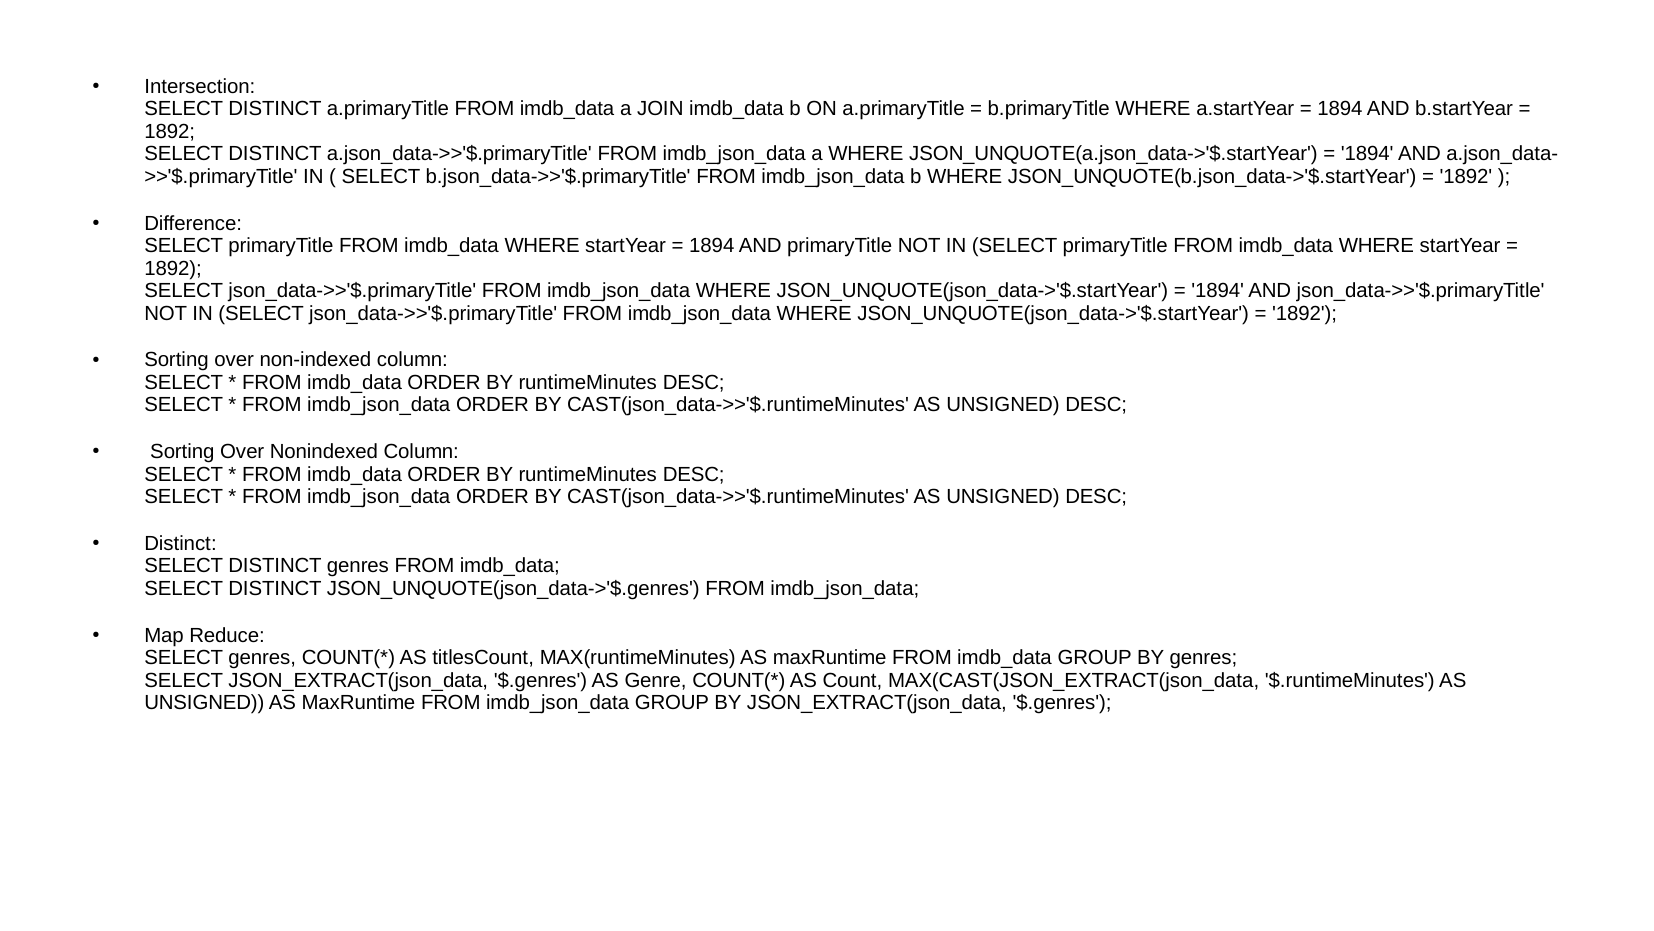

# Intersection: SELECT DISTINCT a.primaryTitle FROM imdb_data a JOIN imdb_data b ON a.primaryTitle = b.primaryTitle WHERE a.startYear = 1894 AND b.startYear = 1892; SELECT DISTINCT a.json_data->>'$.primaryTitle' FROM imdb_json_data a WHERE JSON_UNQUOTE(a.json_data->'$.startYear') = '1894' AND a.json_data->>'$.primaryTitle' IN ( SELECT b.json_data->>'$.primaryTitle' FROM imdb_json_data b WHERE JSON_UNQUOTE(b.json_data->'$.startYear') = '1892' );
Difference:
SELECT primaryTitle FROM imdb_data WHERE startYear = 1894 AND primaryTitle NOT IN (SELECT primaryTitle FROM imdb_data WHERE startYear = 1892);
SELECT json_data->>'$.primaryTitle' FROM imdb_json_data WHERE JSON_UNQUOTE(json_data->'$.startYear') = '1894' AND json_data->>'$.primaryTitle' NOT IN (SELECT json_data->>'$.primaryTitle' FROM imdb_json_data WHERE JSON_UNQUOTE(json_data->'$.startYear') = '1892');
Sorting over non-indexed column:
SELECT * FROM imdb_data ORDER BY runtimeMinutes DESC;
SELECT * FROM imdb_json_data ORDER BY CAST(json_data->>'$.runtimeMinutes' AS UNSIGNED) DESC;
 Sorting Over Nonindexed Column:
SELECT * FROM imdb_data ORDER BY runtimeMinutes DESC;
SELECT * FROM imdb_json_data ORDER BY CAST(json_data->>'$.runtimeMinutes' AS UNSIGNED) DESC;
Distinct:
SELECT DISTINCT genres FROM imdb_data;
SELECT DISTINCT JSON_UNQUOTE(json_data->'$.genres') FROM imdb_json_data;
Map Reduce:
SELECT genres, COUNT(*) AS titlesCount, MAX(runtimeMinutes) AS maxRuntime FROM imdb_data GROUP BY genres;
SELECT JSON_EXTRACT(json_data, '$.genres') AS Genre, COUNT(*) AS Count, MAX(CAST(JSON_EXTRACT(json_data, '$.runtimeMinutes') AS UNSIGNED)) AS MaxRuntime FROM imdb_json_data GROUP BY JSON_EXTRACT(json_data, '$.genres');